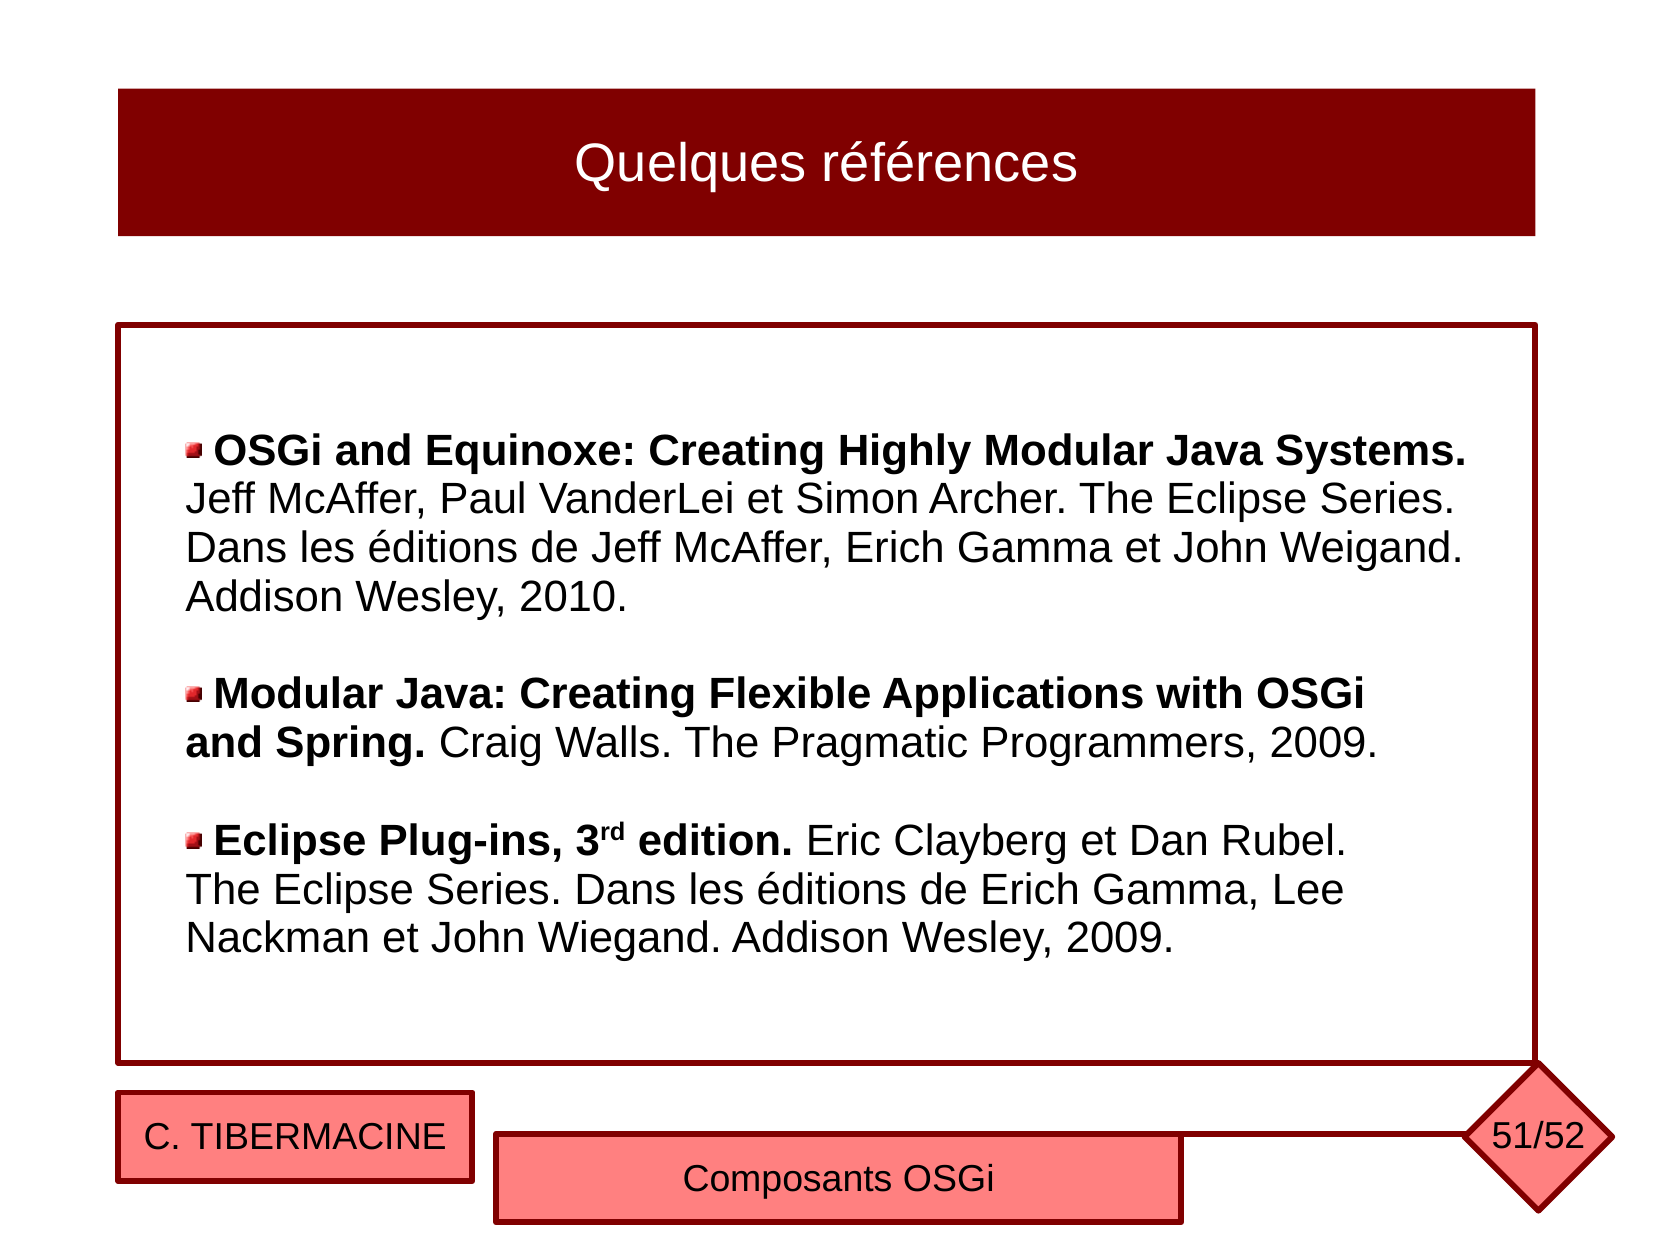

Quelques références
 OSGi and Equinoxe: Creating Highly Modular Java Systems.
Jeff McAffer, Paul VanderLei et Simon Archer. The Eclipse Series.
Dans les éditions de Jeff McAffer, Erich Gamma et John Weigand.
Addison Wesley, 2010.
 Modular Java: Creating Flexible Applications with OSGi
and Spring. Craig Walls. The Pragmatic Programmers, 2009.
 Eclipse Plug-ins, 3rd edition. Eric Clayberg et Dan Rubel.
The Eclipse Series. Dans les éditions de Erich Gamma, Lee
Nackman et John Wiegand. Addison Wesley, 2009.
C. TIBERMACINE
Composants OSGi